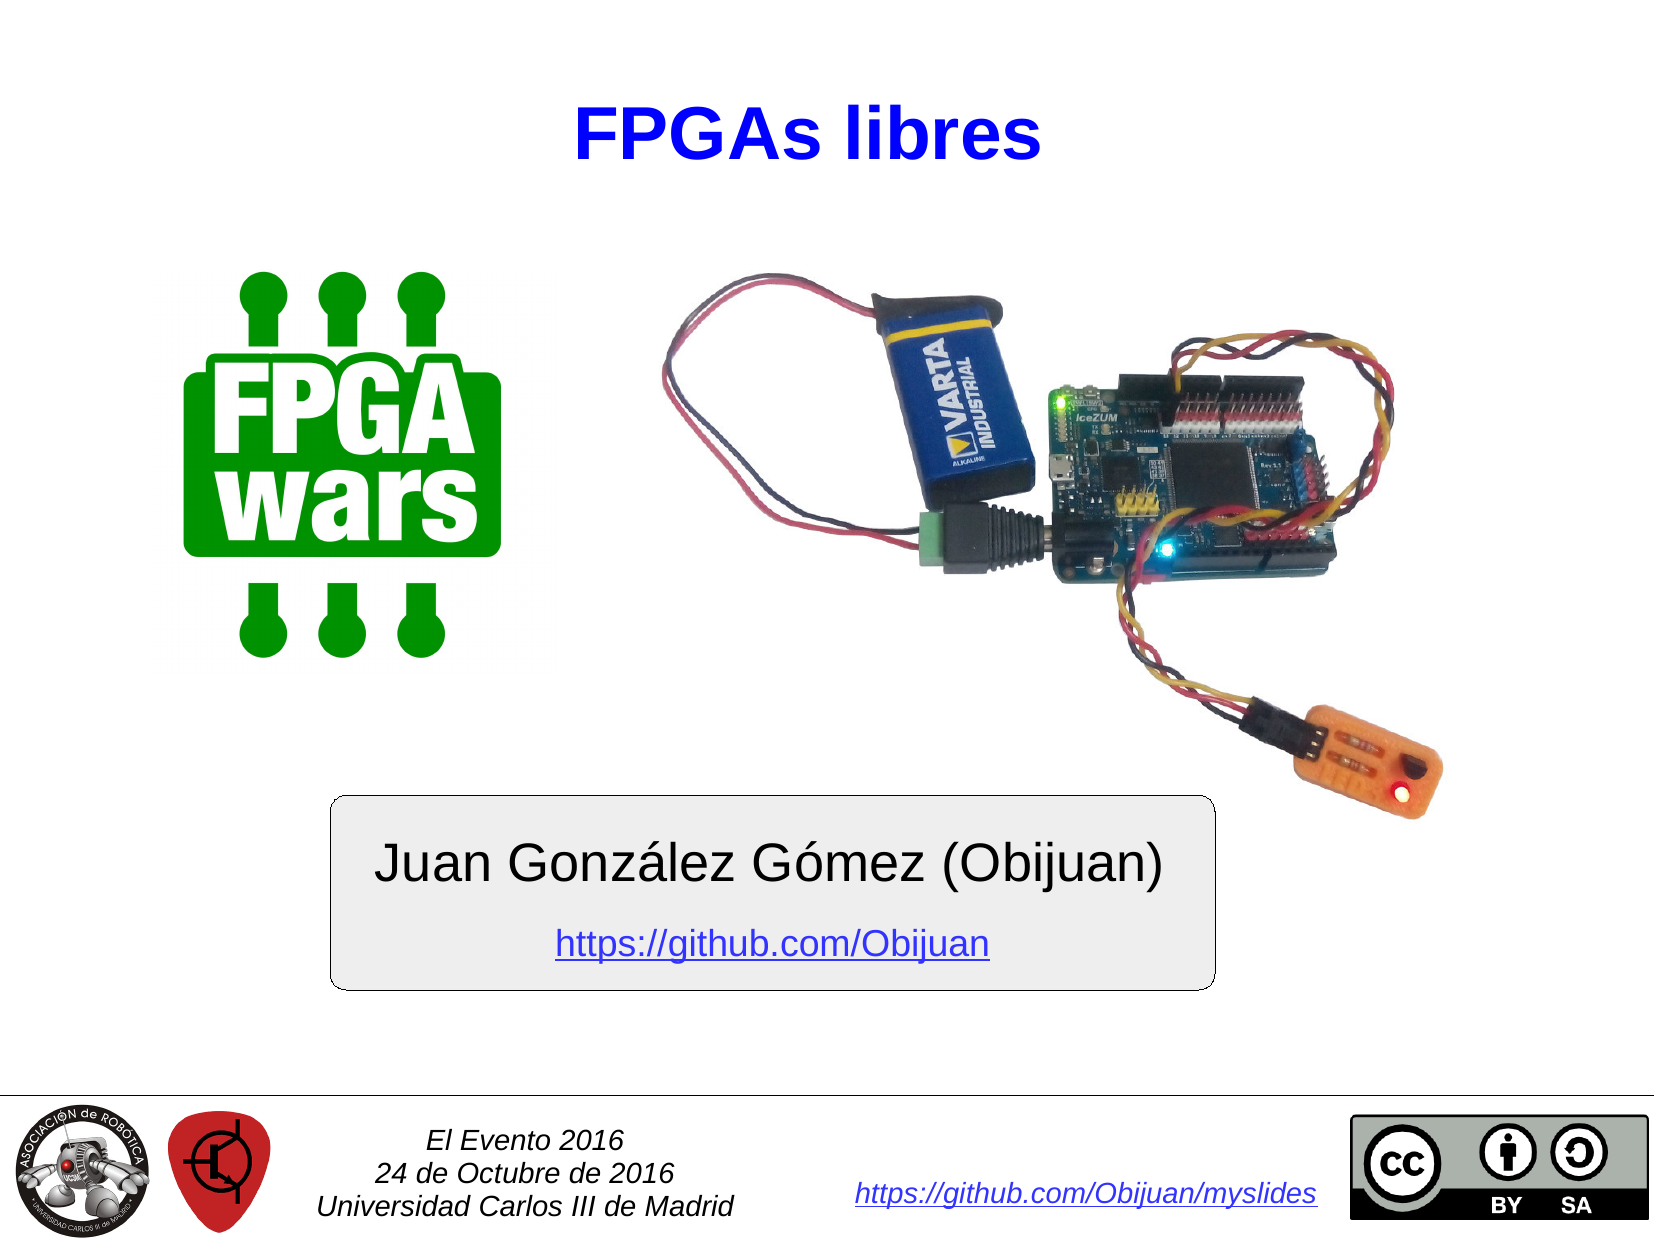

# FPGAs libres
Juan González Gómez (Obijuan)
https://github.com/Obijuan
El Evento 2016
24 de Octubre de 2016
Universidad Carlos III de Madrid
https://github.com/Obijuan/myslides